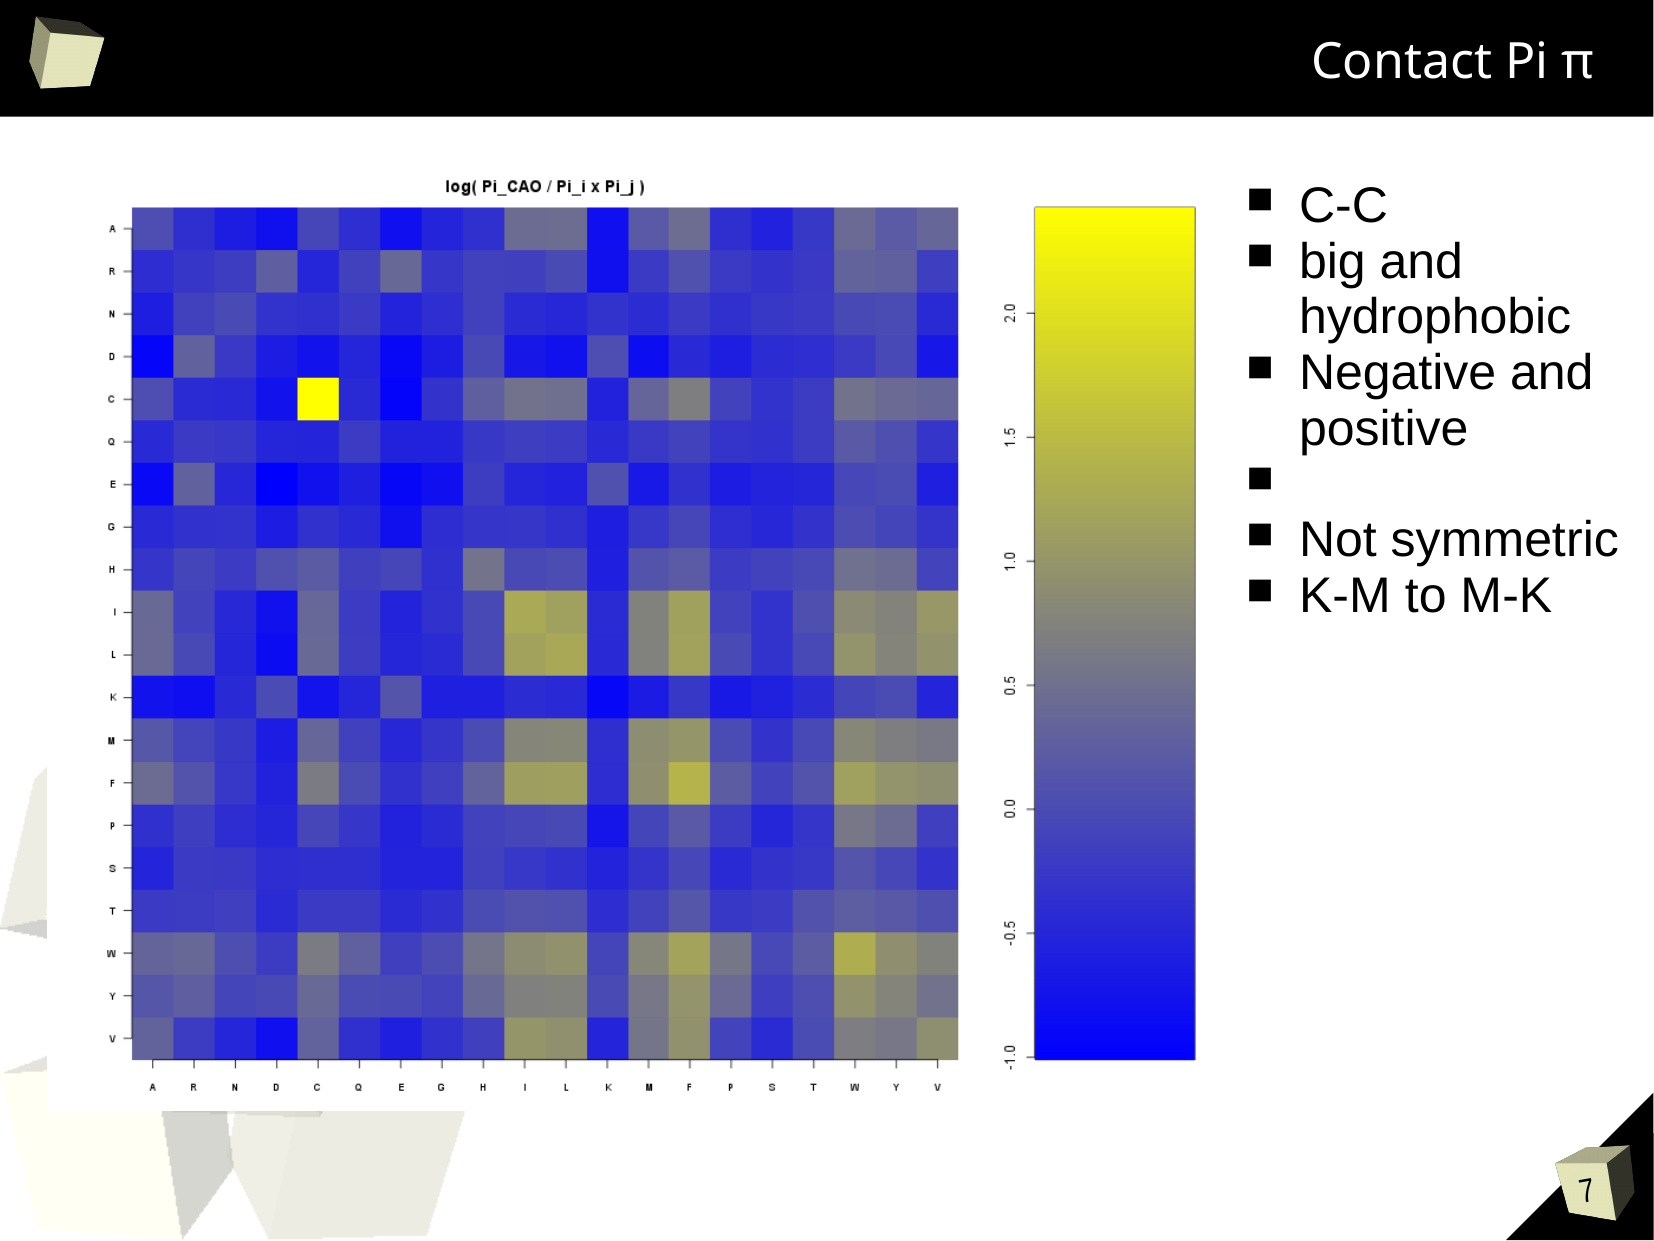

# Contact Pi π
C-C
big and hydrophobic
Negative and positive
Not symmetric
K-M to M-K